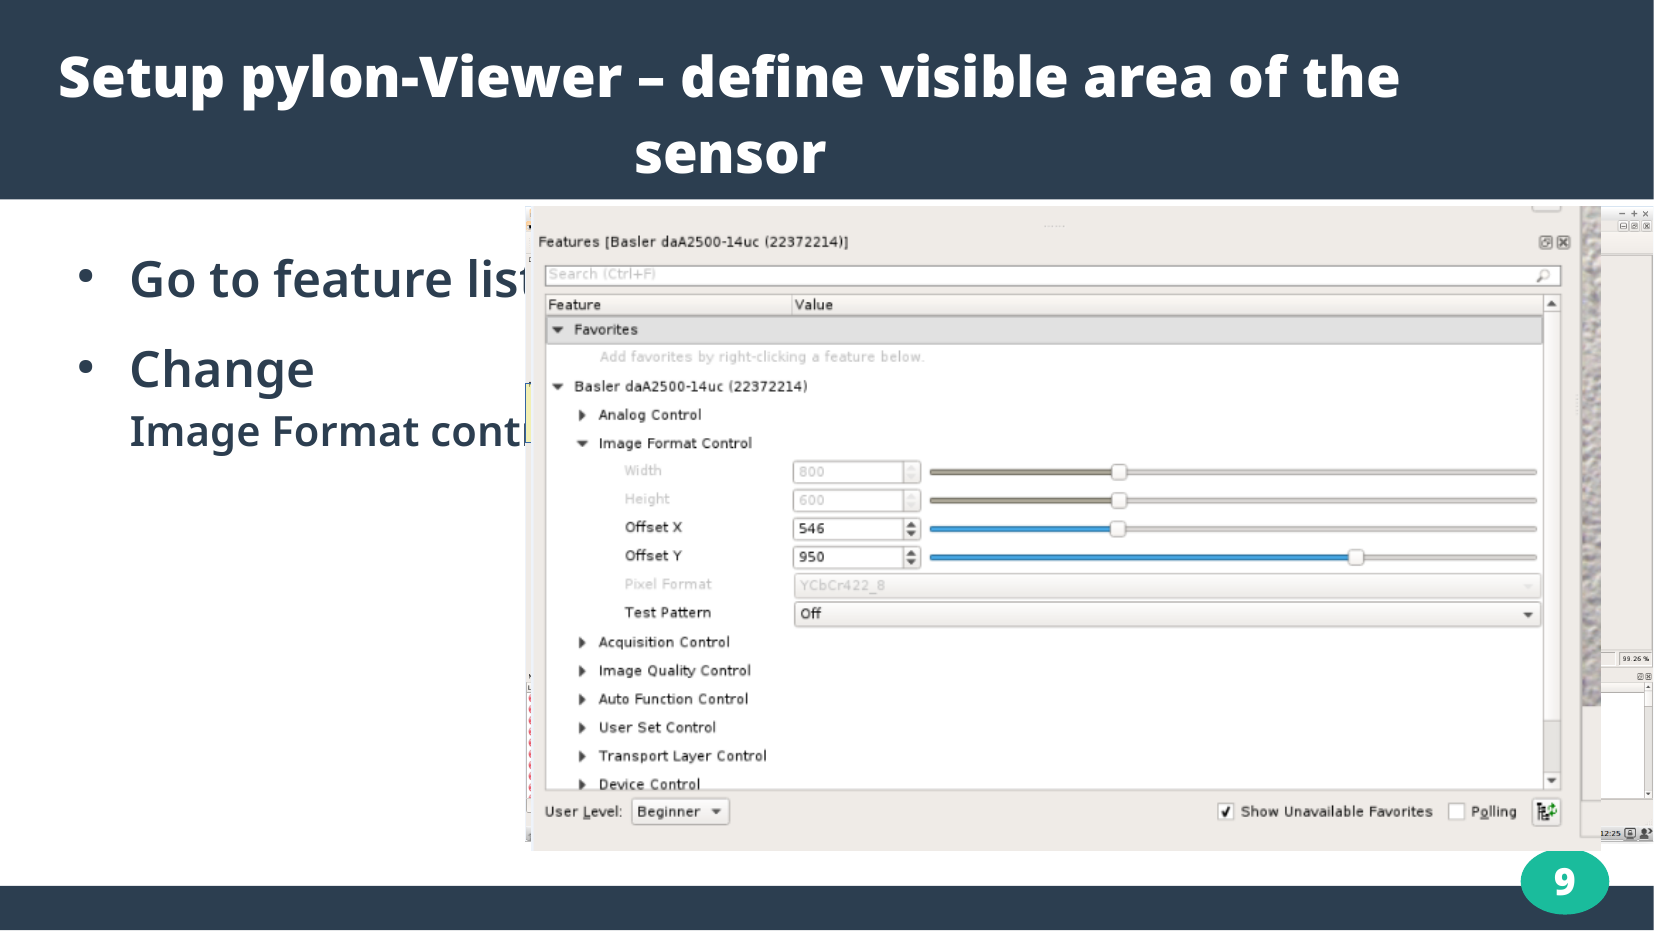

# Setup pylon-Viewer – define visible area of the sensor
Go to feature list
Change
Image Format control
9